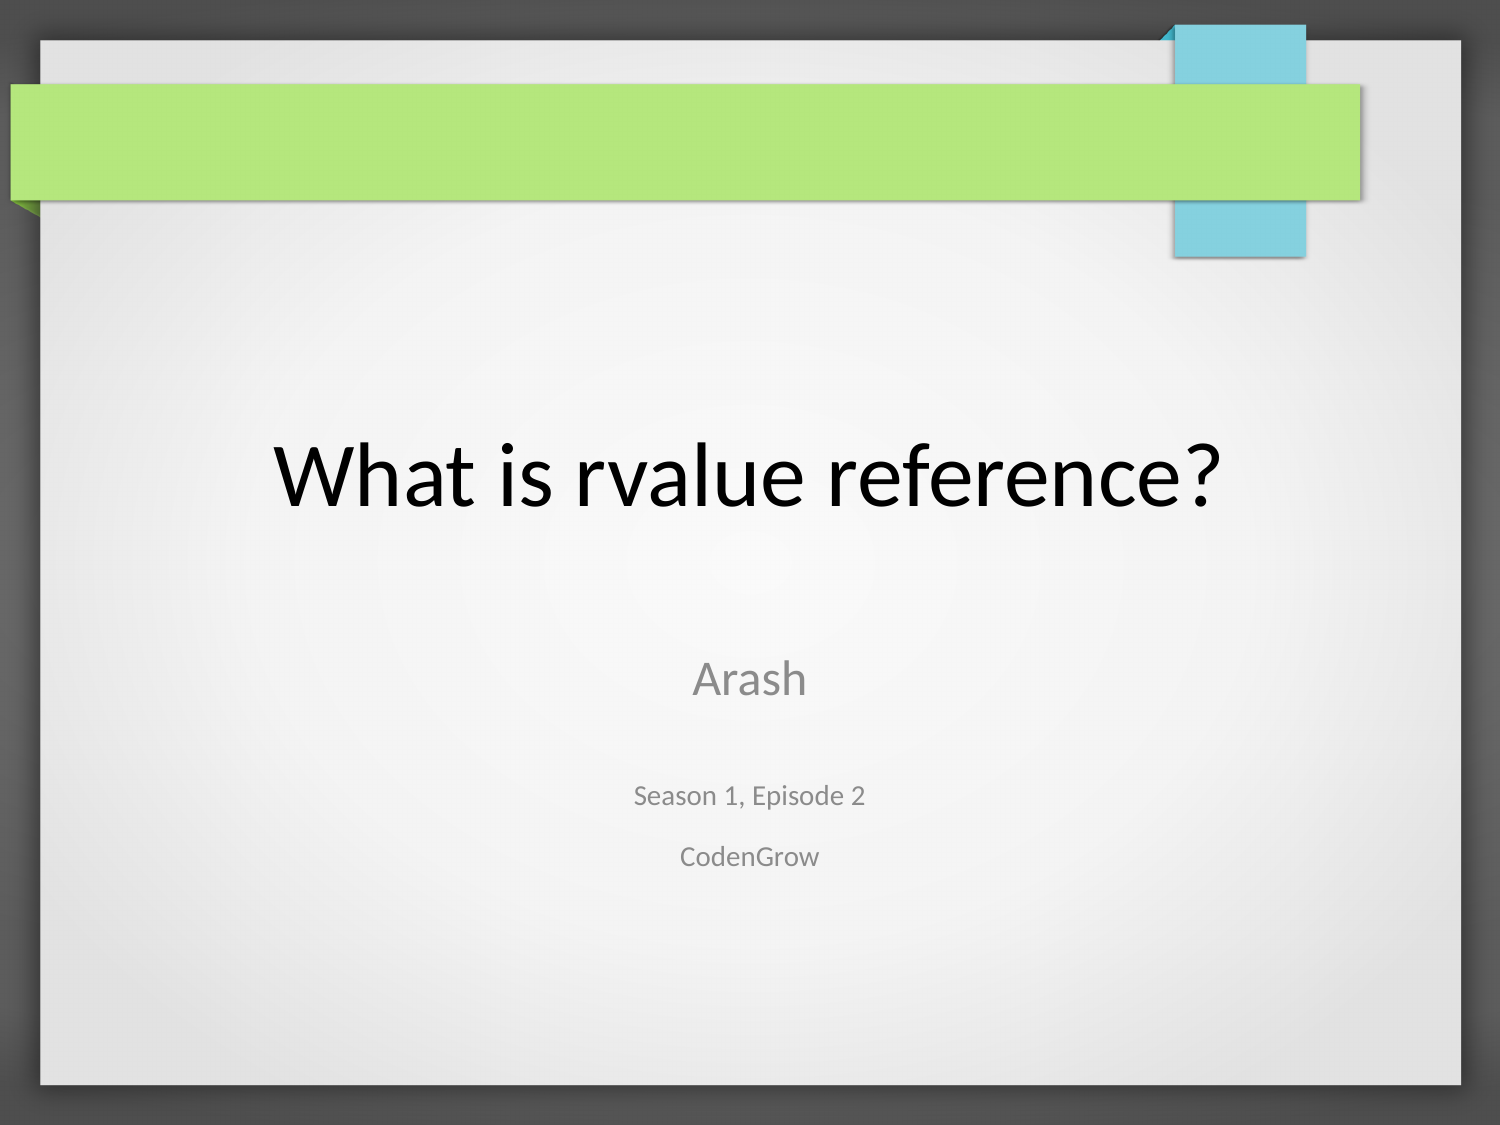

# What is rvalue reference?
Arash
Season 1, Episode 2
CodenGrow